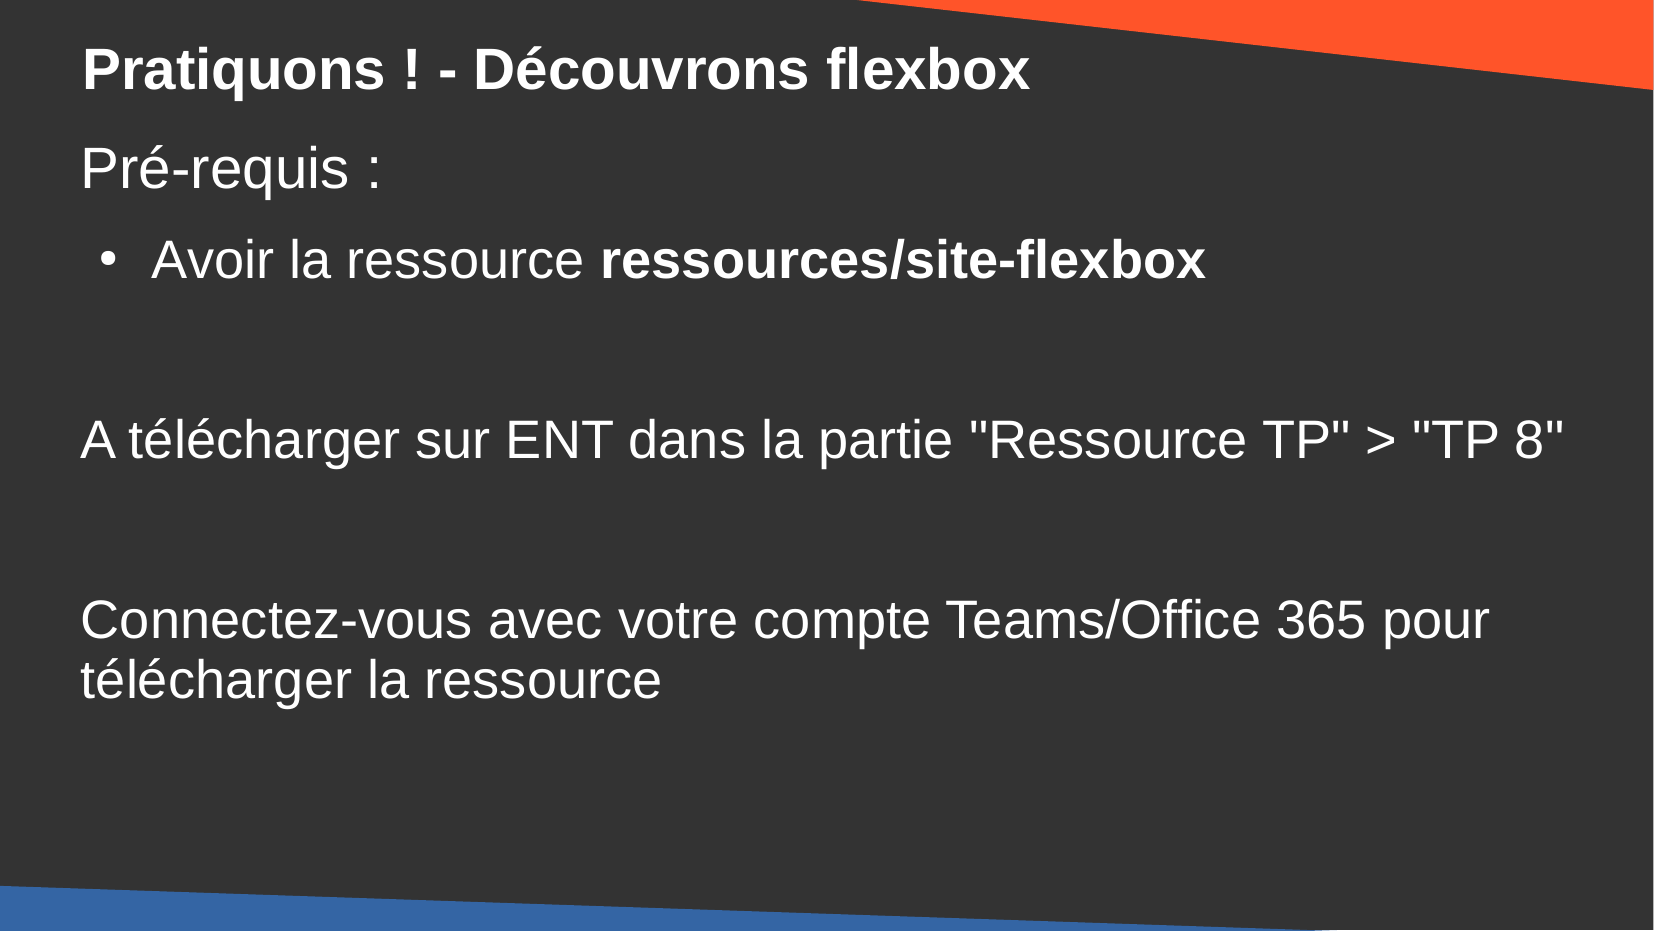

# Pratiquons ! - Découvrons flexbox
Pré-requis :
Avoir la ressource ressources/site-flexbox
A télécharger sur ENT dans la partie "Ressource TP" > "TP 8"
Connectez-vous avec votre compte Teams/Office 365 pour télécharger la ressource